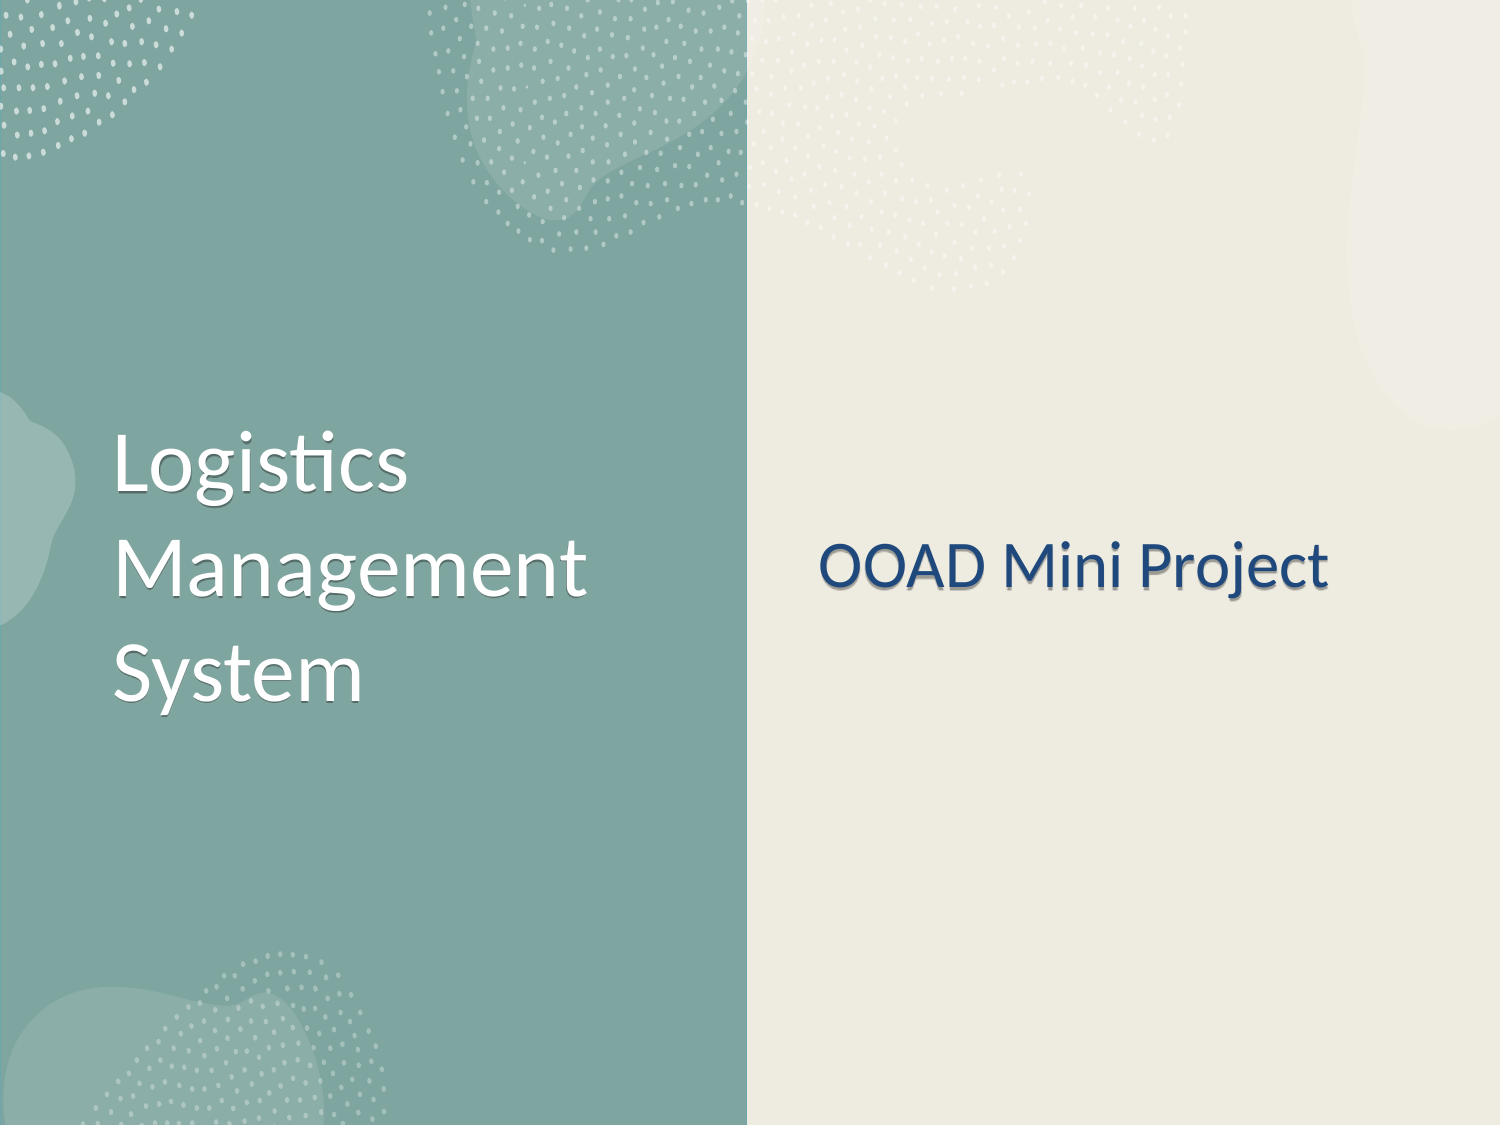

# Logistics Management System
OOAD Mini Project